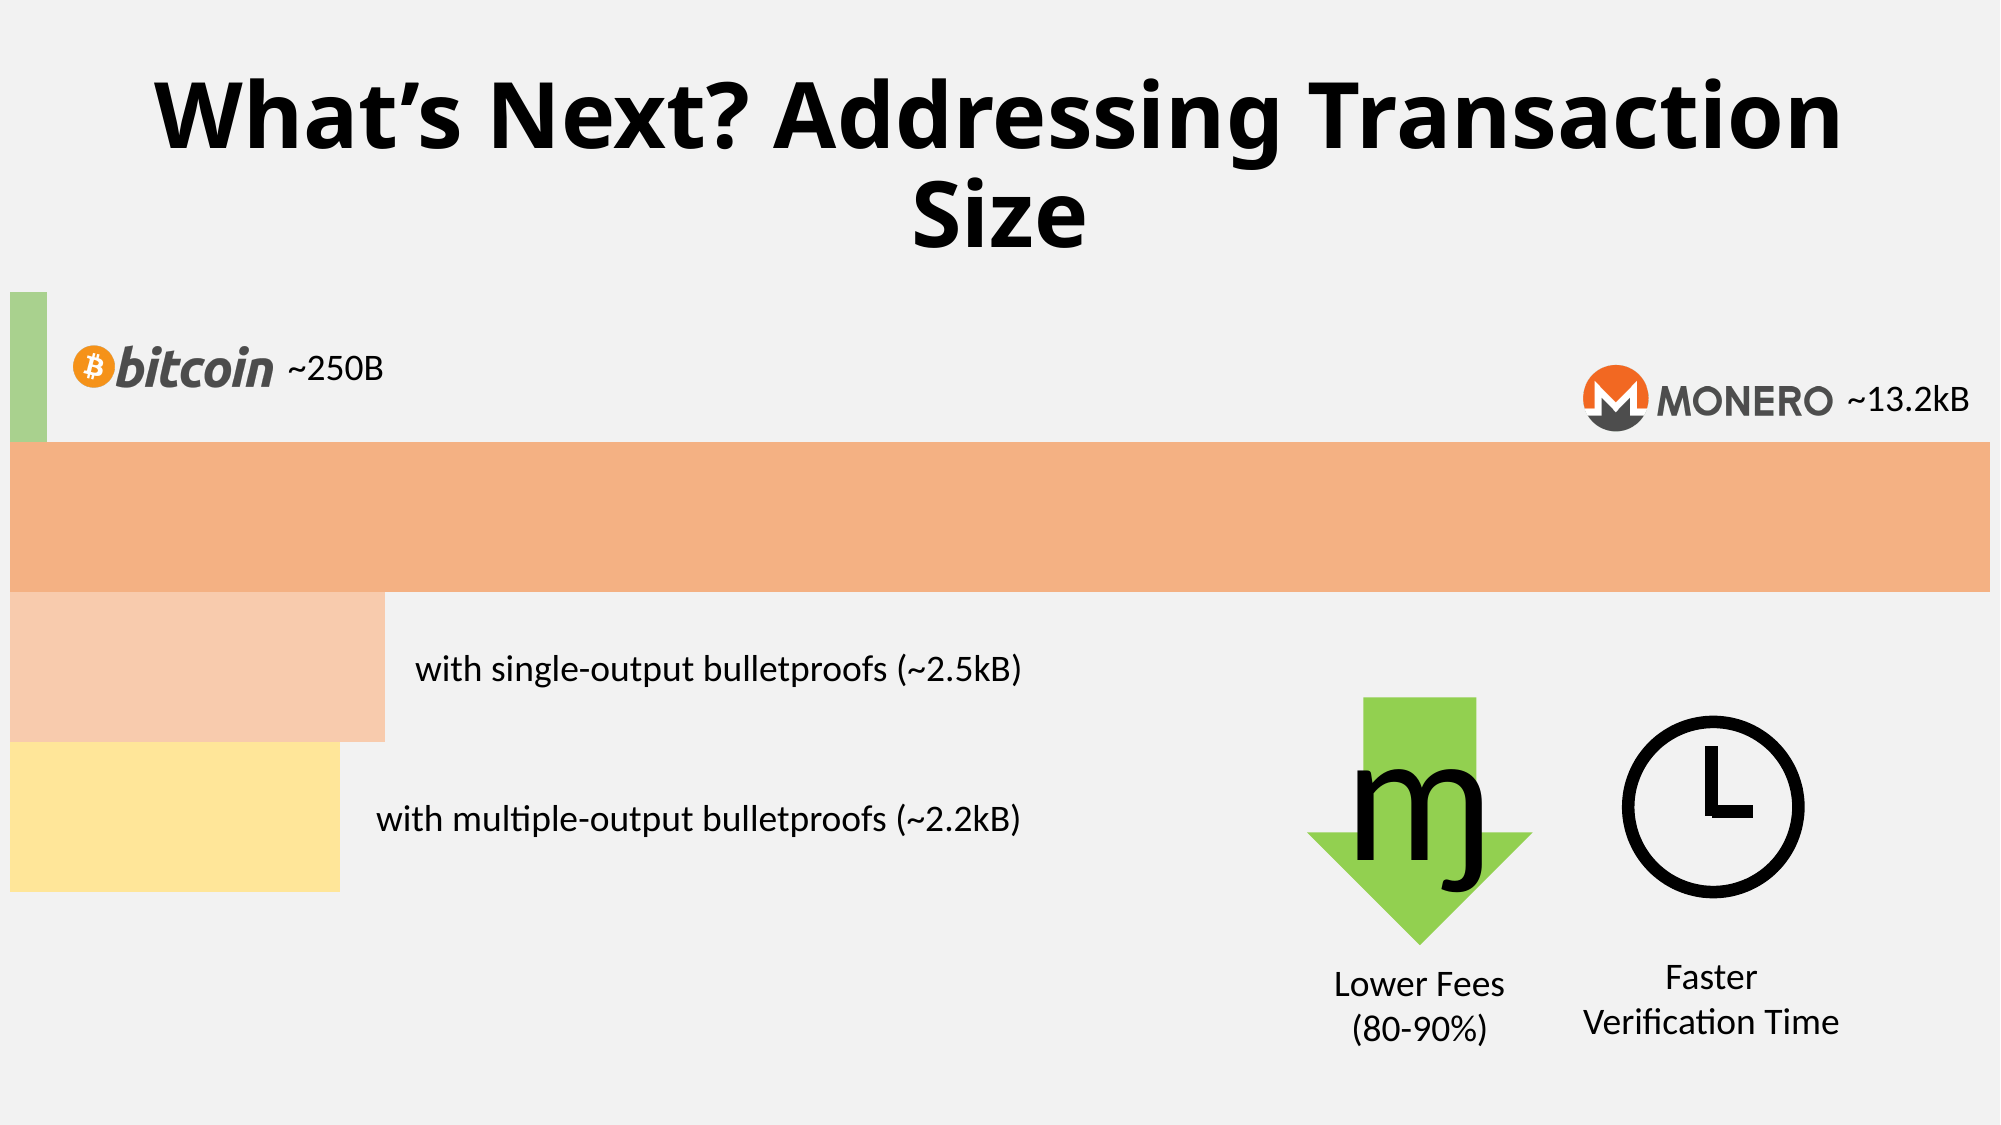

# What’s Next? Addressing Transaction Size
~250B
~13.2kB
with single-output bulletproofs (~2.5kB)
ɱ
Lower Fees
(80-90%)
Faster
Verification Time
with multiple-output bulletproofs (~2.2kB)